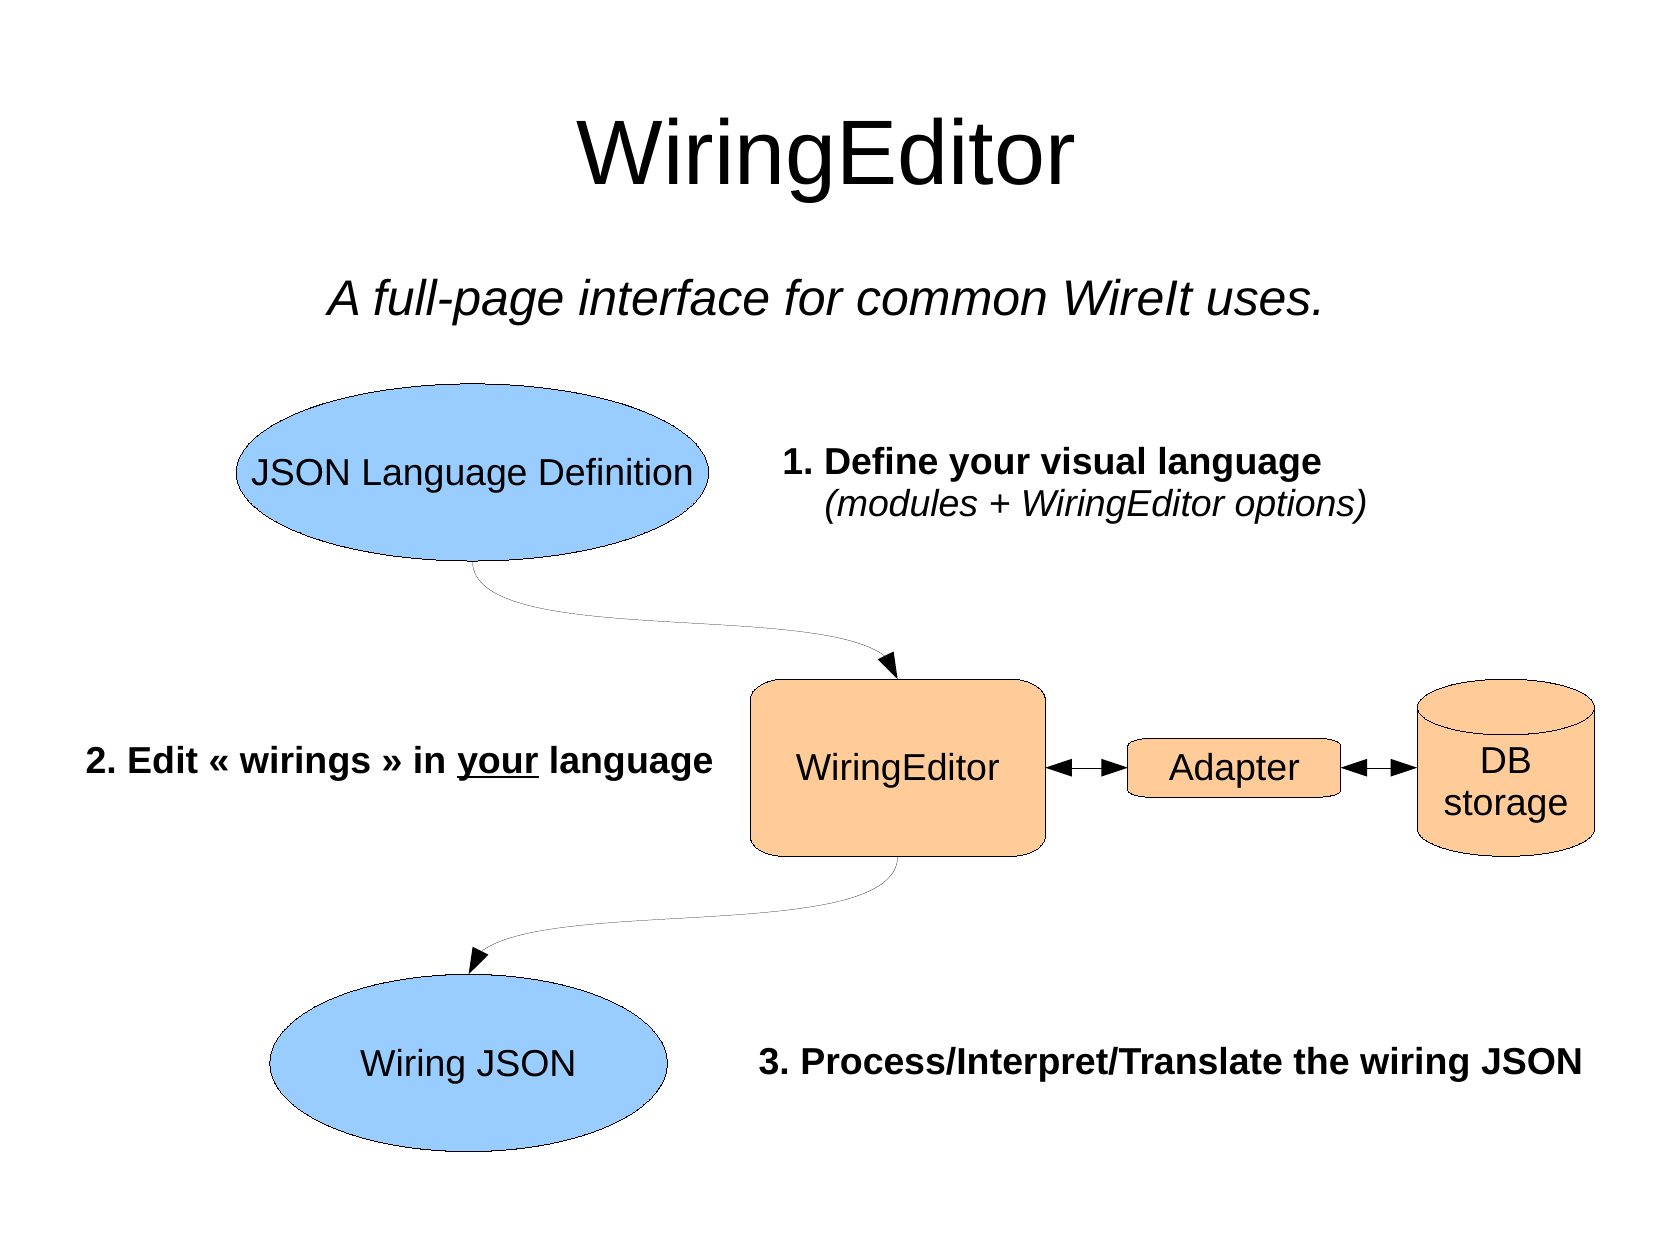

# WiringEditor
A full-page interface for common WireIt uses.
JSON Language Definition
1. Define your visual language
 (modules + WiringEditor options)
WiringEditor
DB
storage
2. Edit « wirings » in your language
Adapter
Wiring JSON
3. Process/Interpret/Translate the wiring JSON